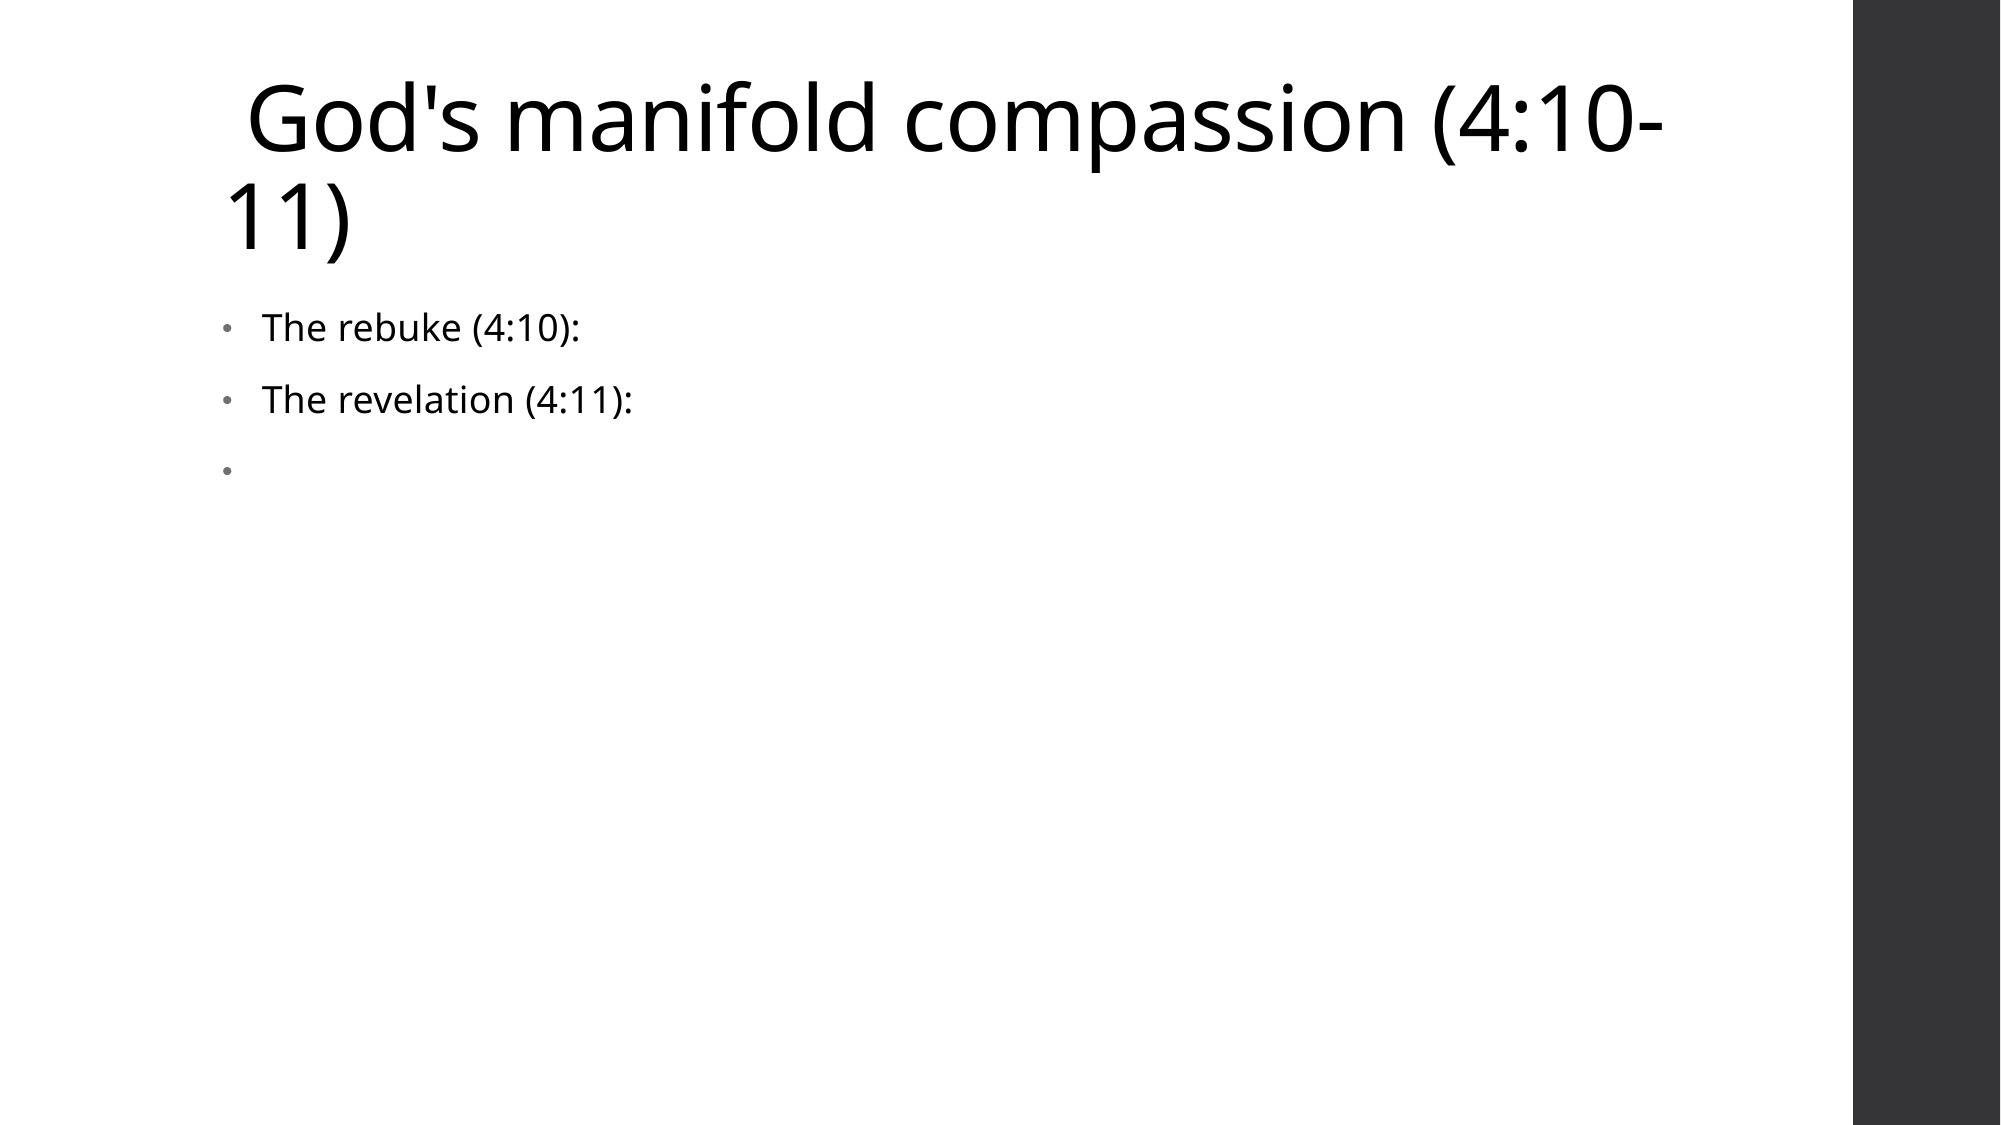

# God's manifold compassion (4:10-11)
 The rebuke (4:10):
 The revelation (4:11):